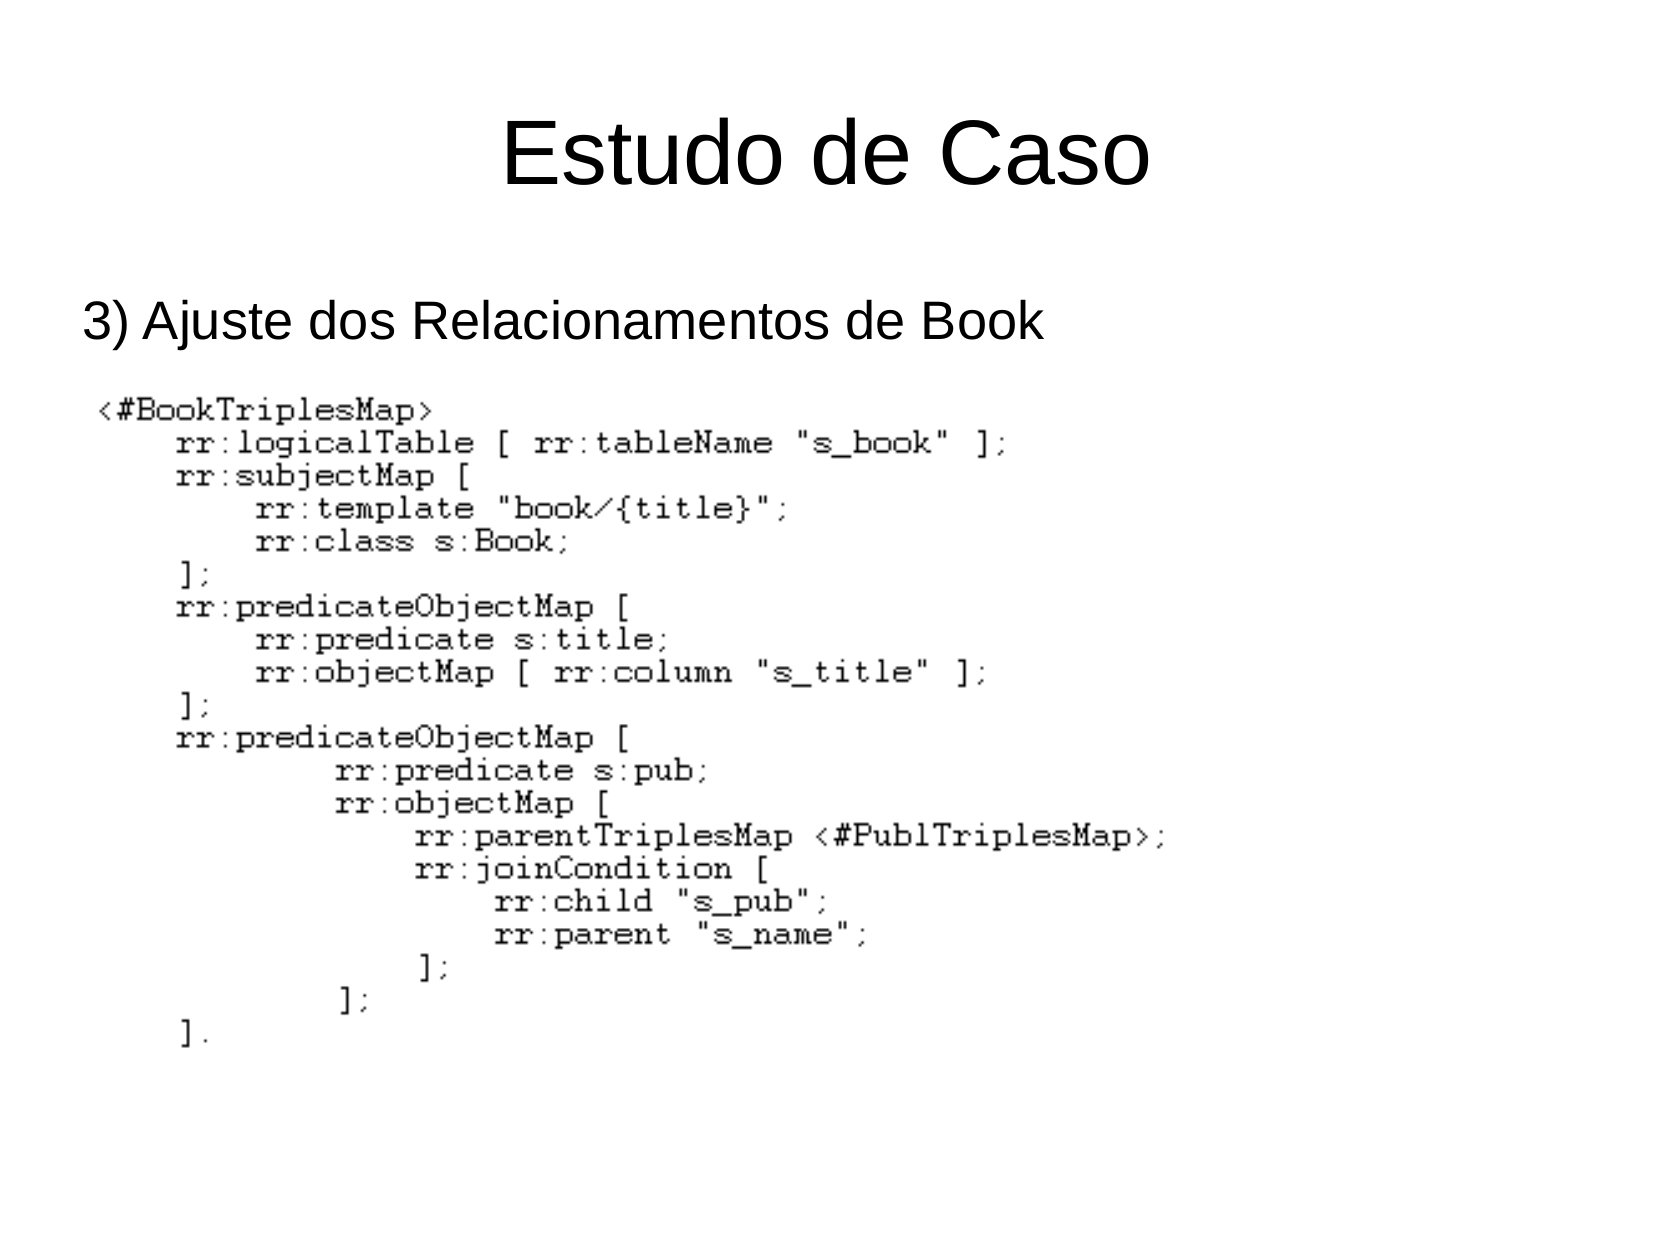

# Estudo de Caso
3) Ajuste dos Relacionamentos de Book